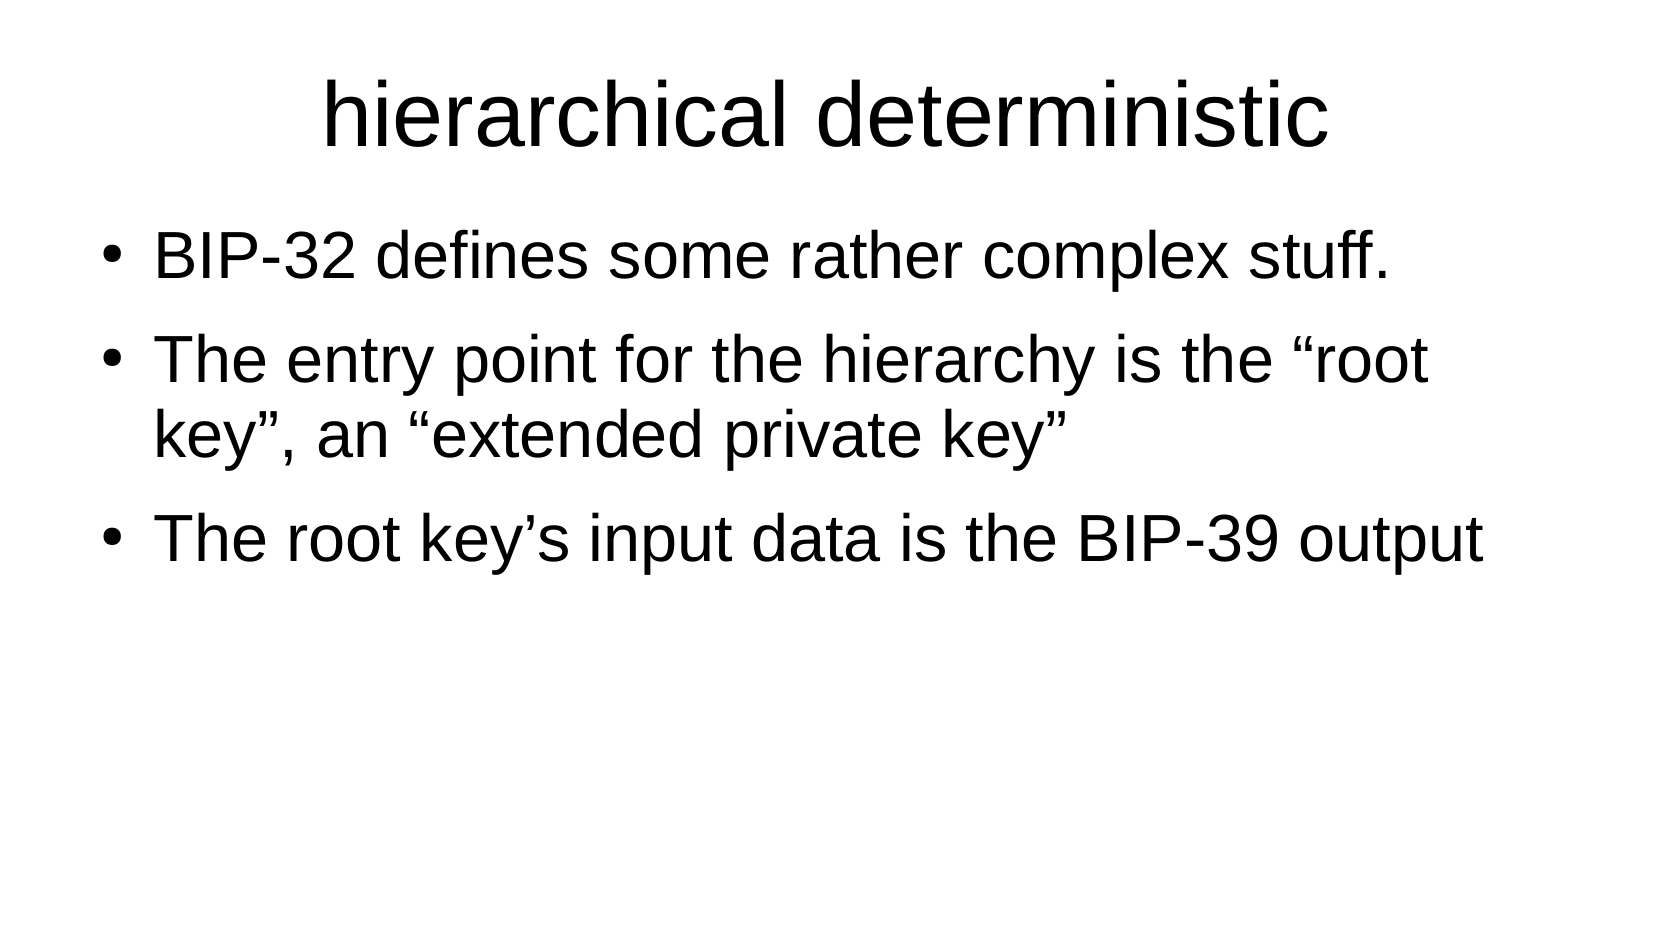

# hierarchical deterministic
BIP-32 defines some rather complex stuff.
The entry point for the hierarchy is the “root key”, an “extended private key”
The root key’s input data is the BIP-39 output